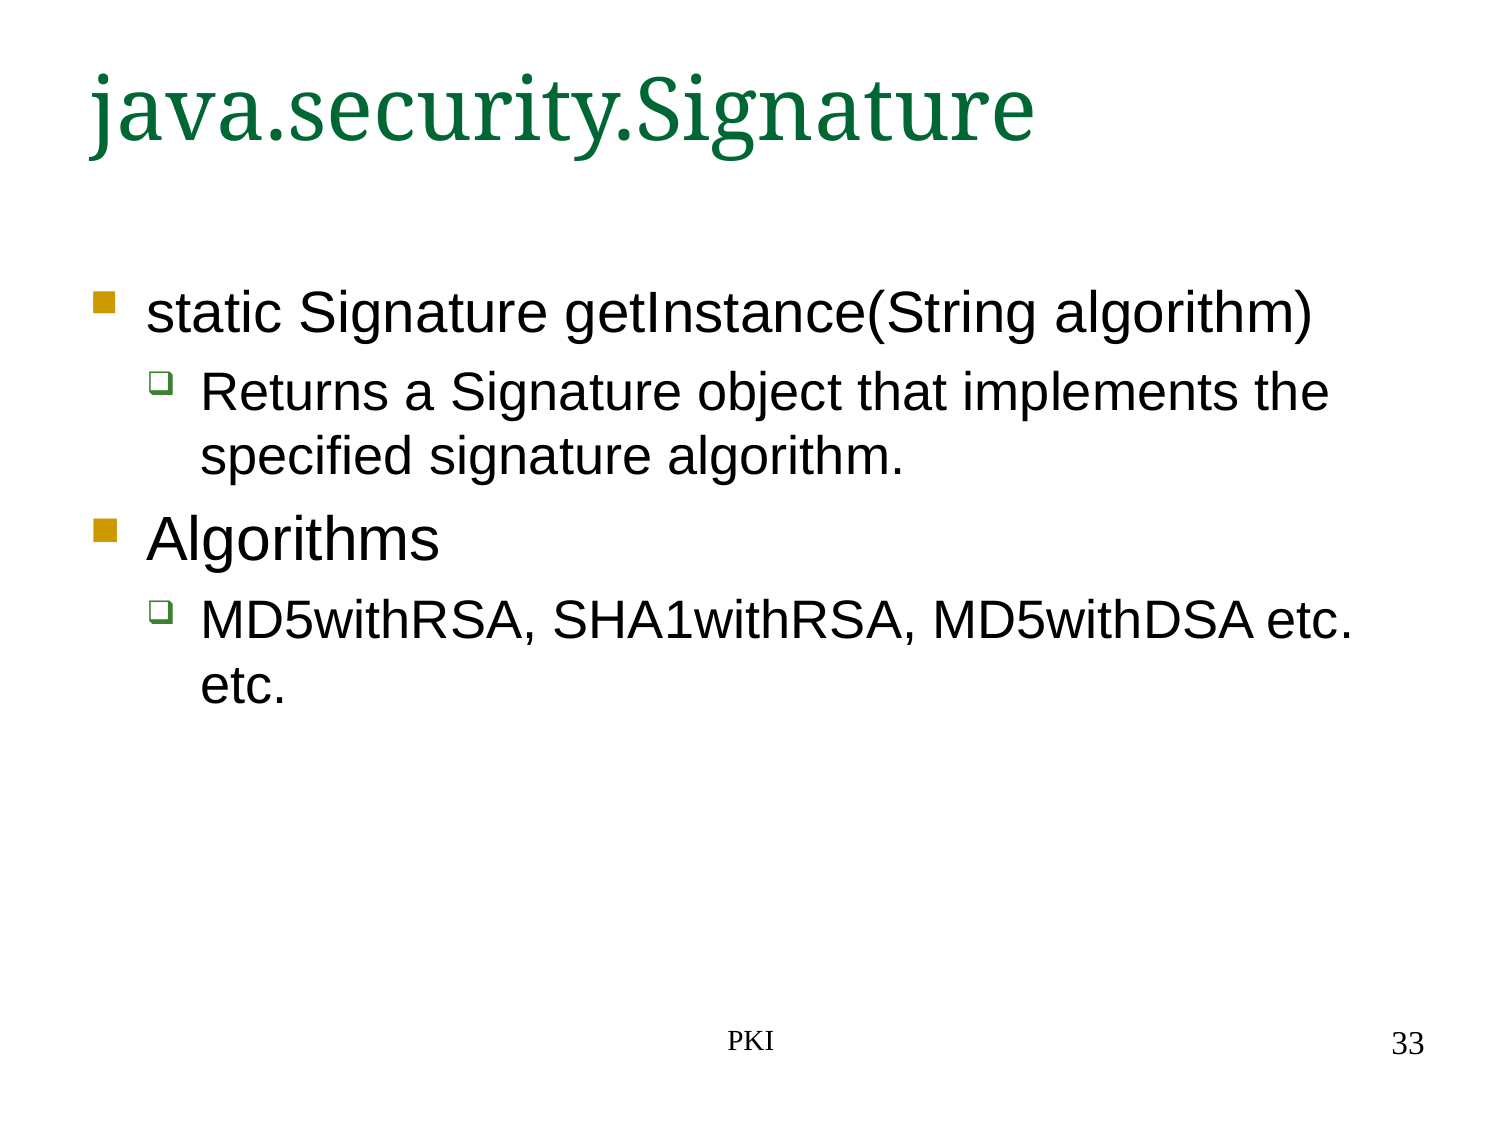

# java.security.Signature
static Signature getInstance(String algorithm)
Returns a Signature object that implements the specified signature algorithm.
Algorithms
MD5withRSA, SHA1withRSA, MD5withDSA etc. etc.
PKI
33